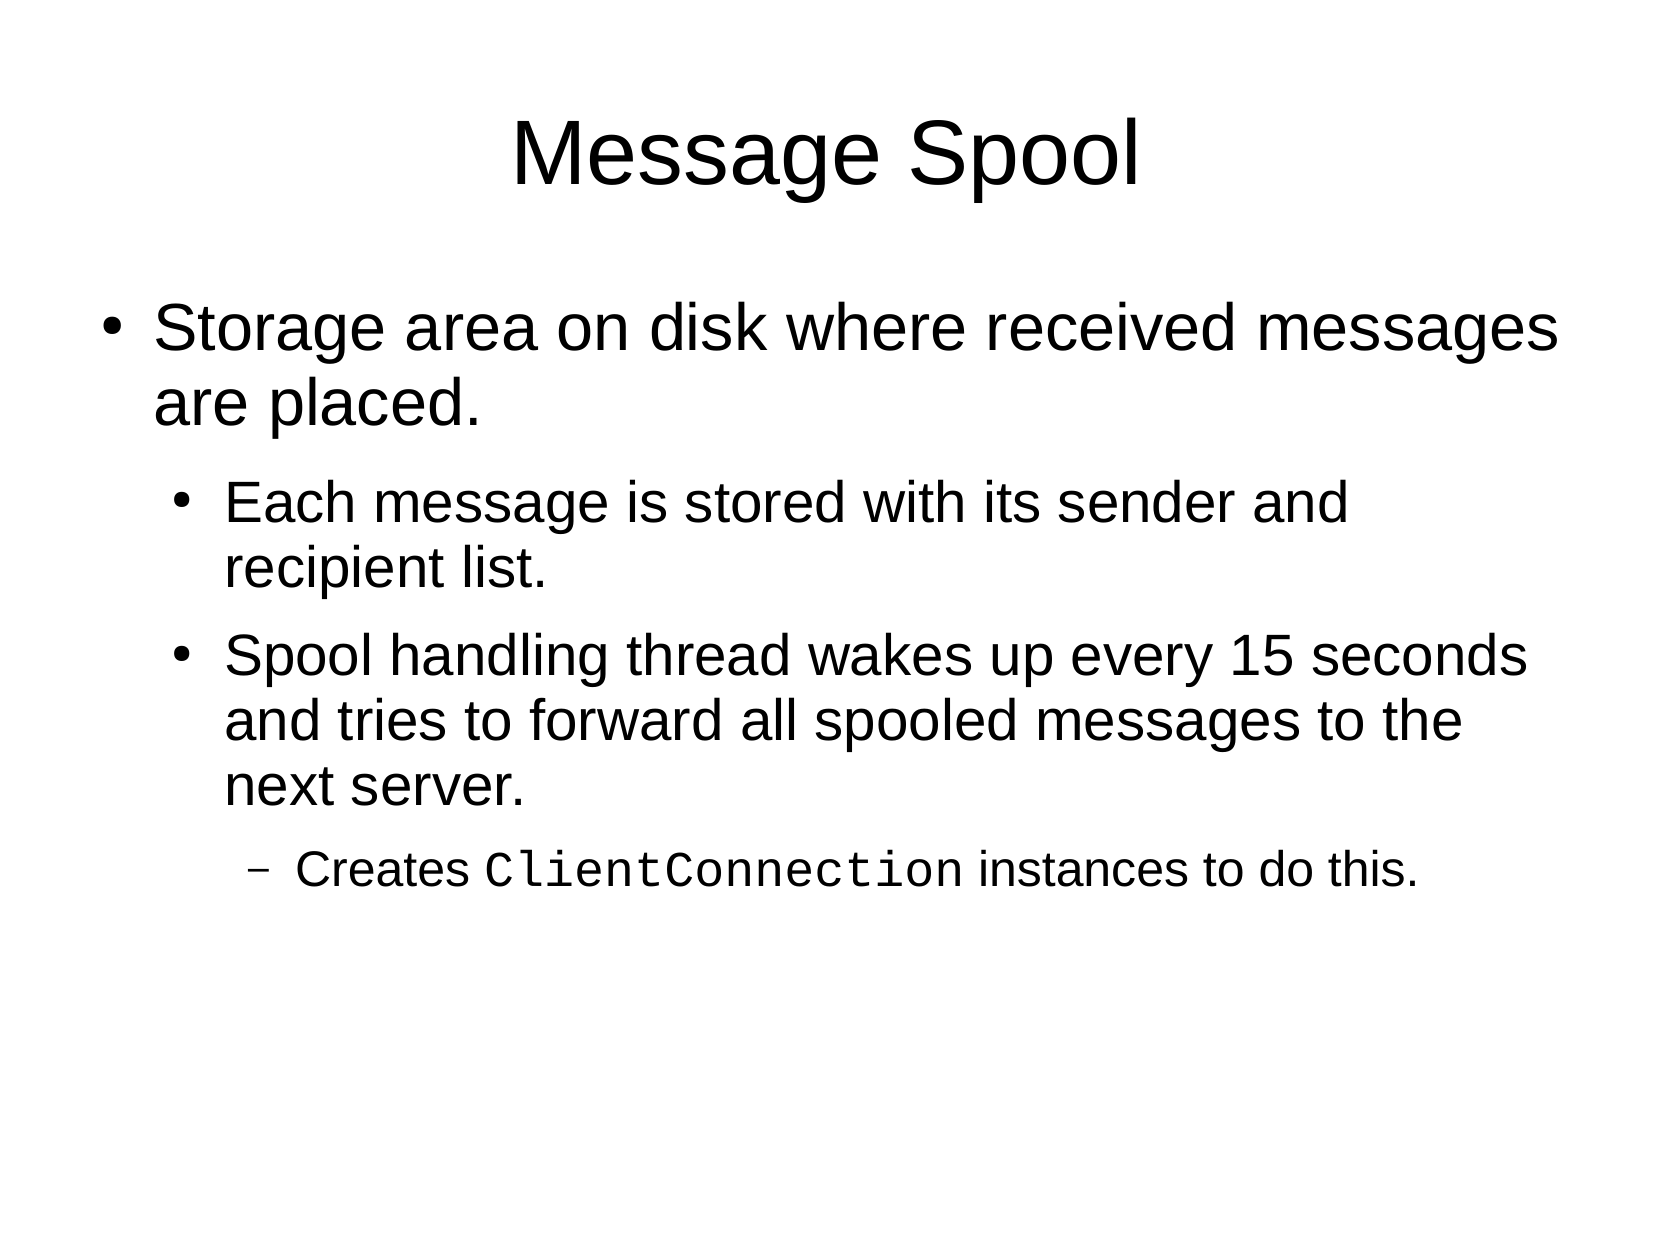

# Message Spool
Storage area on disk where received messages are placed.
Each message is stored with its sender and recipient list.
Spool handling thread wakes up every 15 seconds and tries to forward all spooled messages to the next server.
Creates ClientConnection instances to do this.